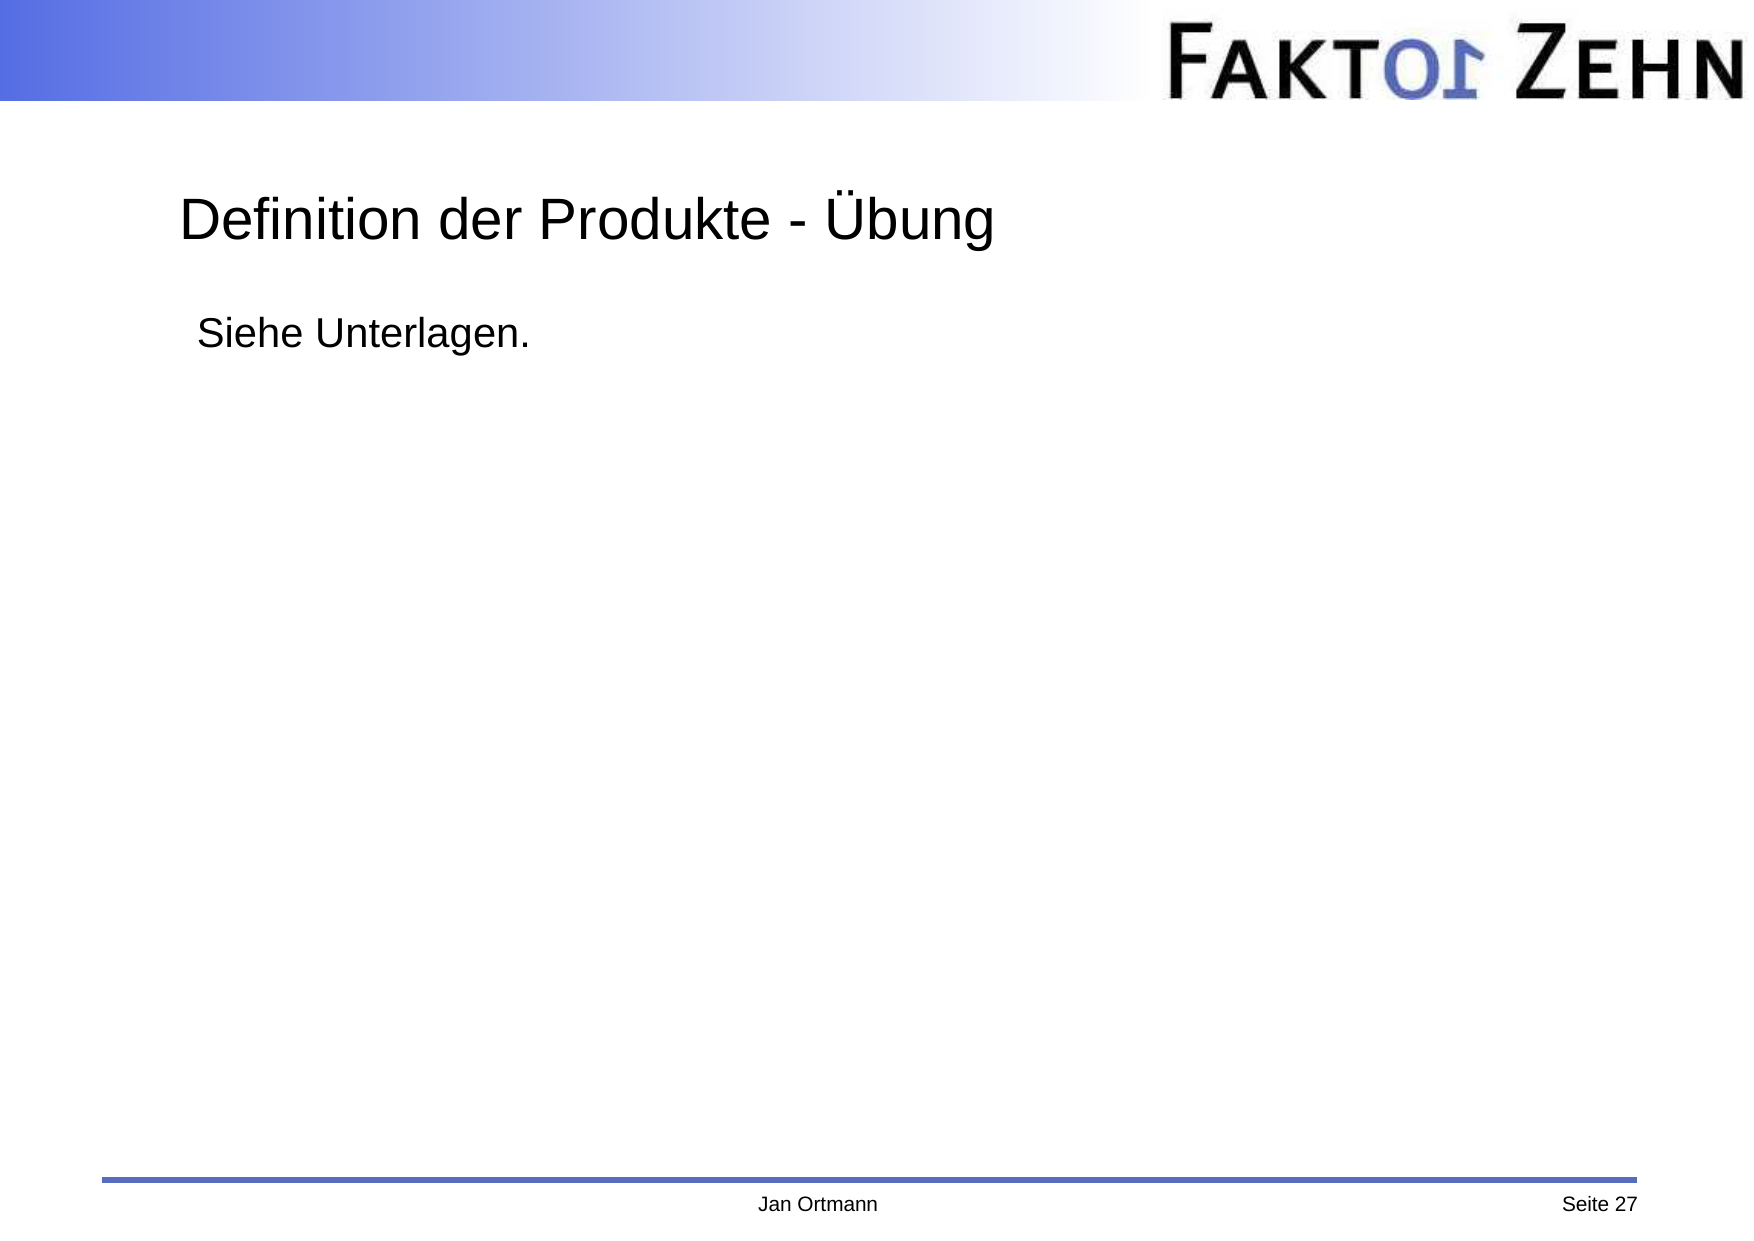

# Definition der Produkte - Übung
Siehe Unterlagen.